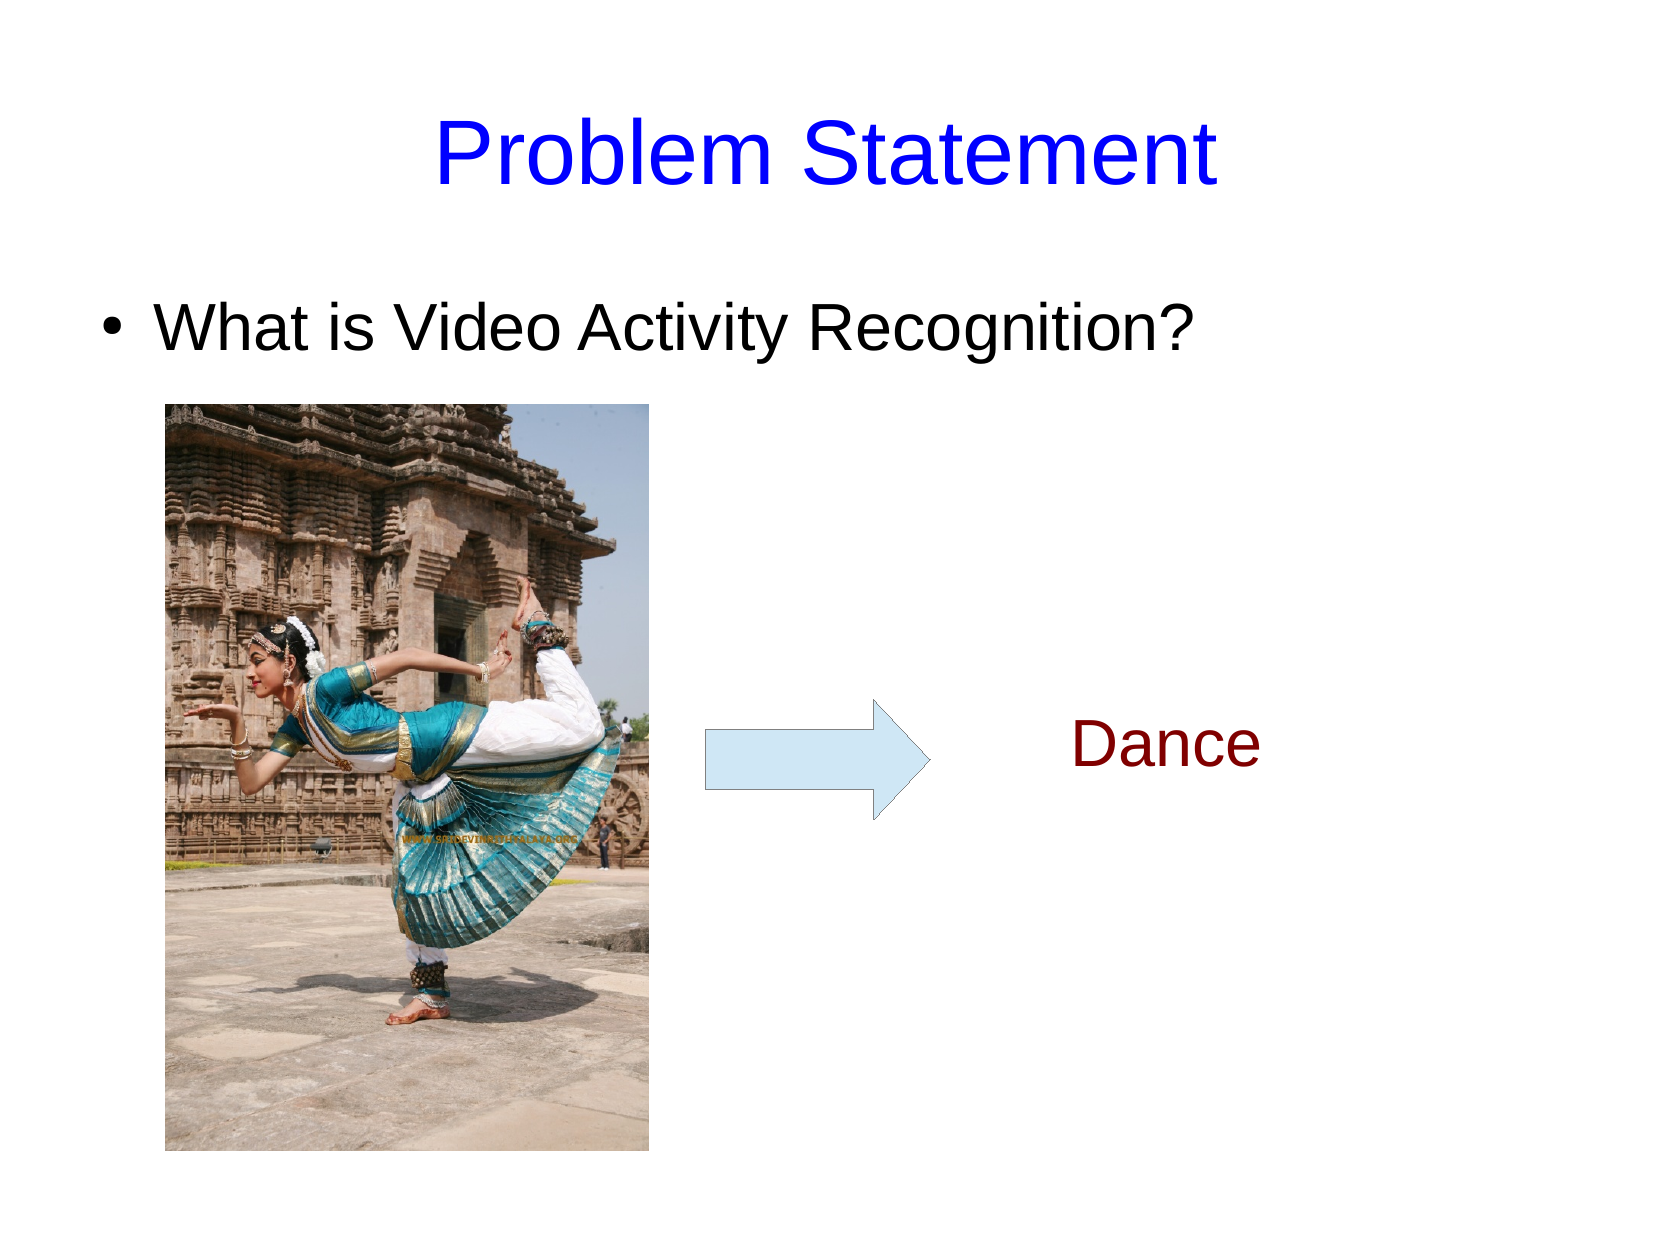

# Problem Statement
What is Video Activity Recognition?
Dance